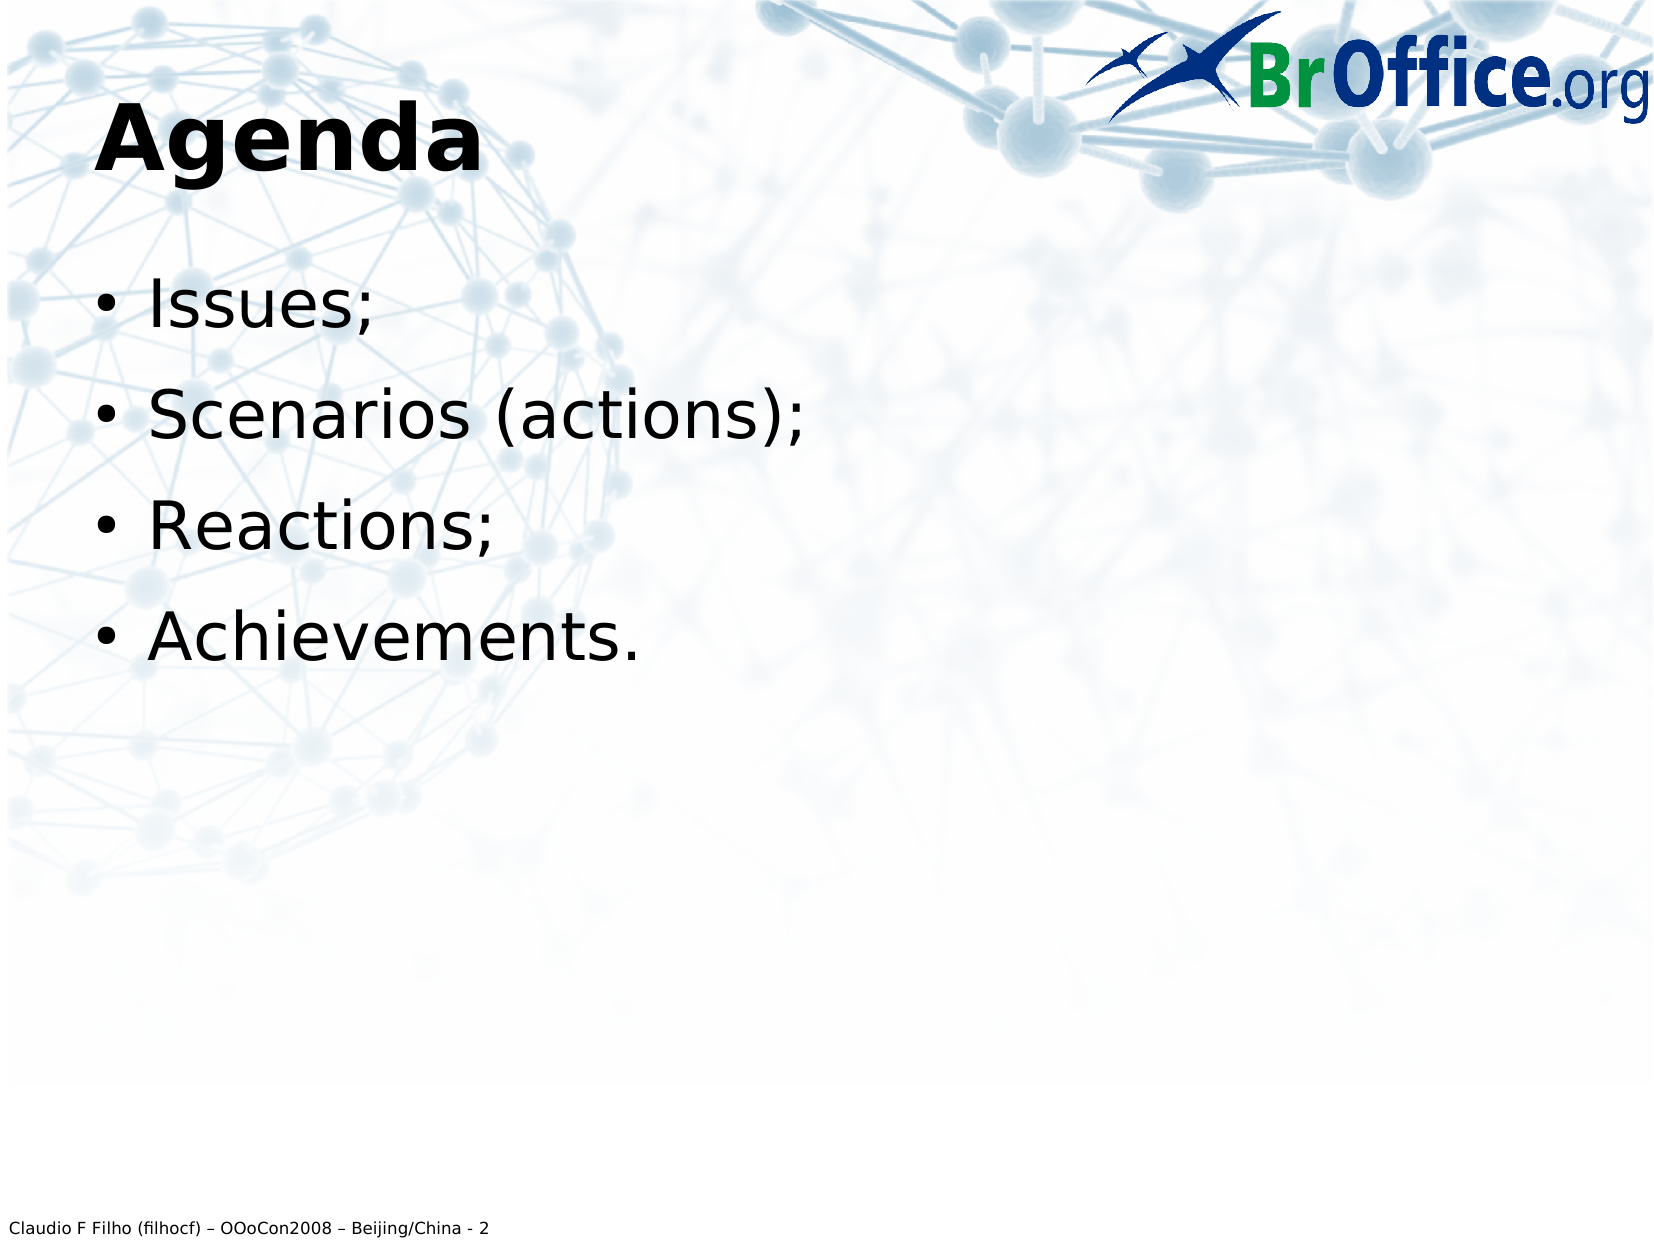

# Agenda
Issues;
Scenarios (actions);
Reactions;
Achievements.